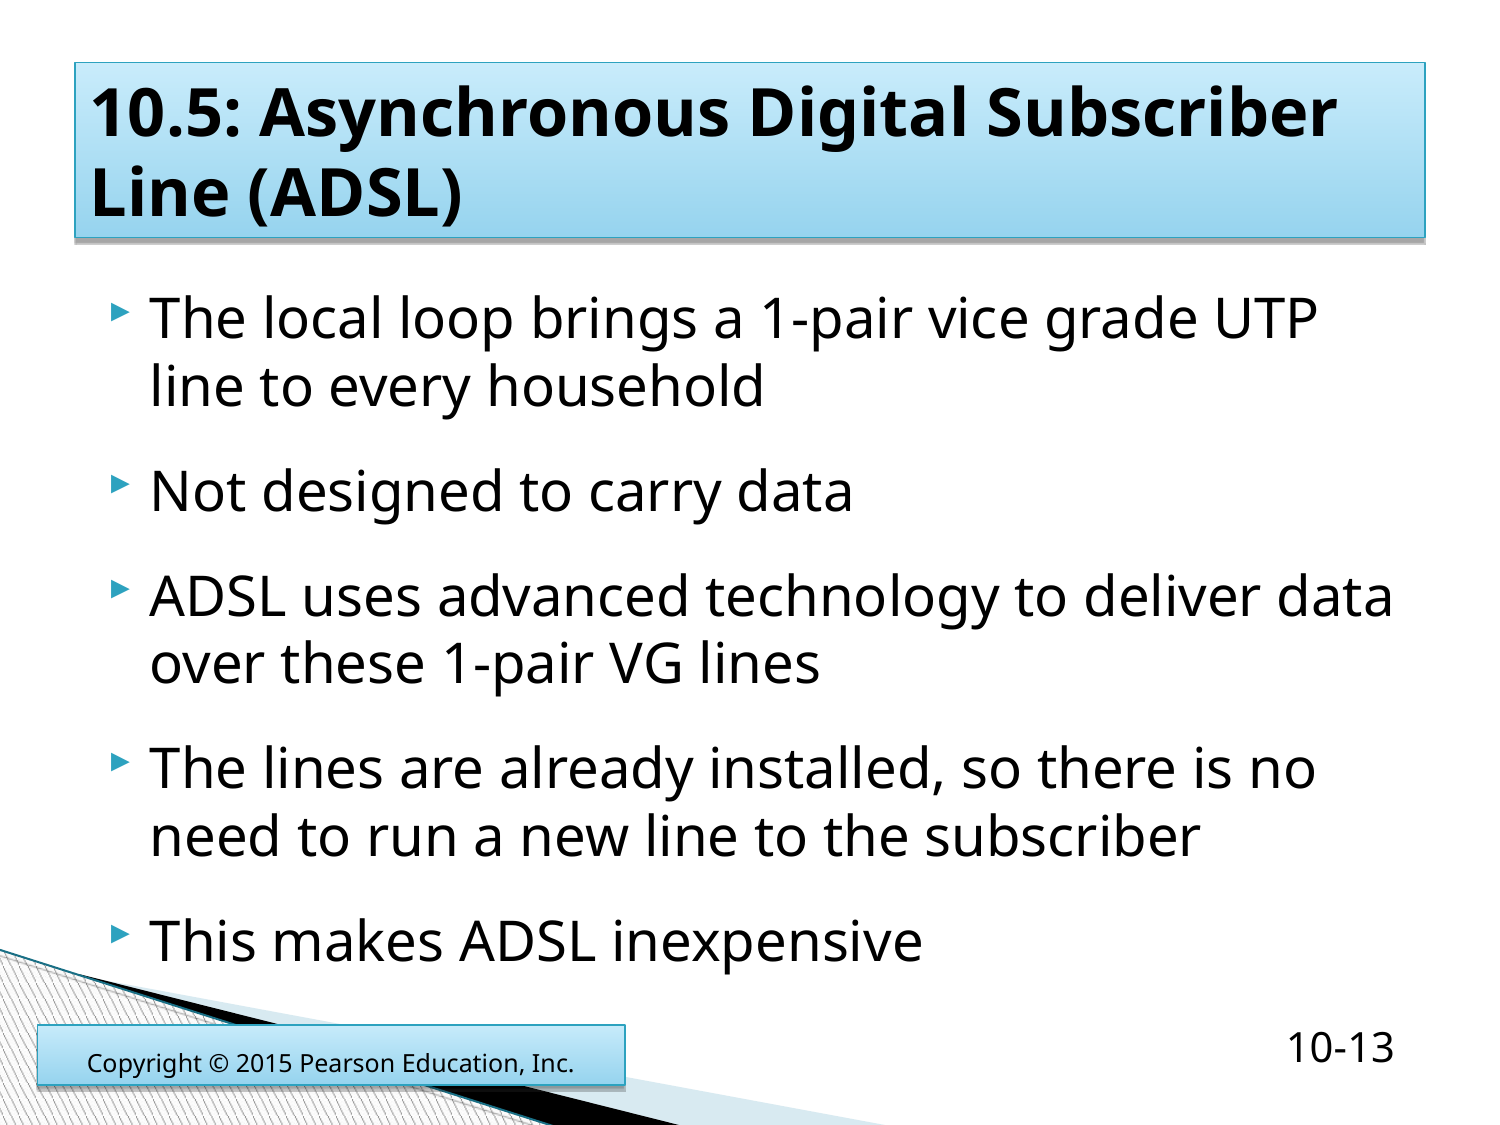

10.5: Asynchronous Digital Subscriber Line (ADSL)
# The local loop brings a 1-pair vice grade UTP line to every household
Not designed to carry data
ADSL uses advanced technology to deliver data over these 1-pair VG lines
The lines are already installed, so there is no need to run a new line to the subscriber
This makes ADSL inexpensive
Copyright © 2015 Pearson Education, Inc.